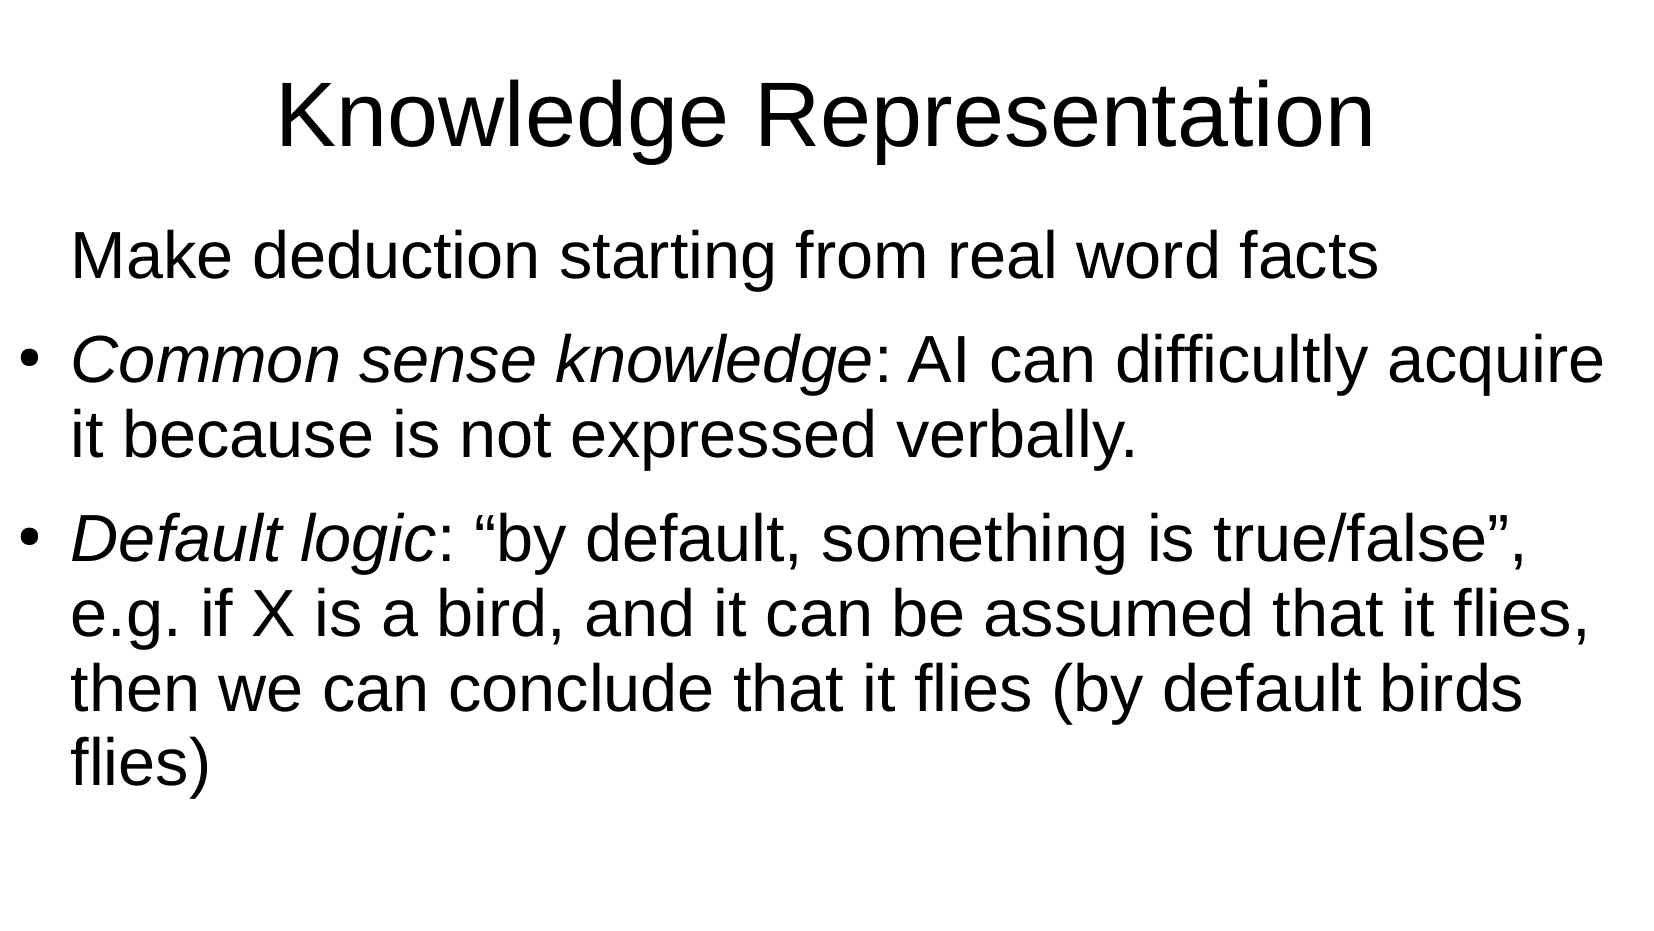

# Knowledge Representation
Make deduction starting from real word facts
Common sense knowledge: AI can difficultly acquire it because is not expressed verbally.
Default logic: “by default, something is true/false”, e.g. if X is a bird, and it can be assumed that it flies, then we can conclude that it flies (by default birds flies)